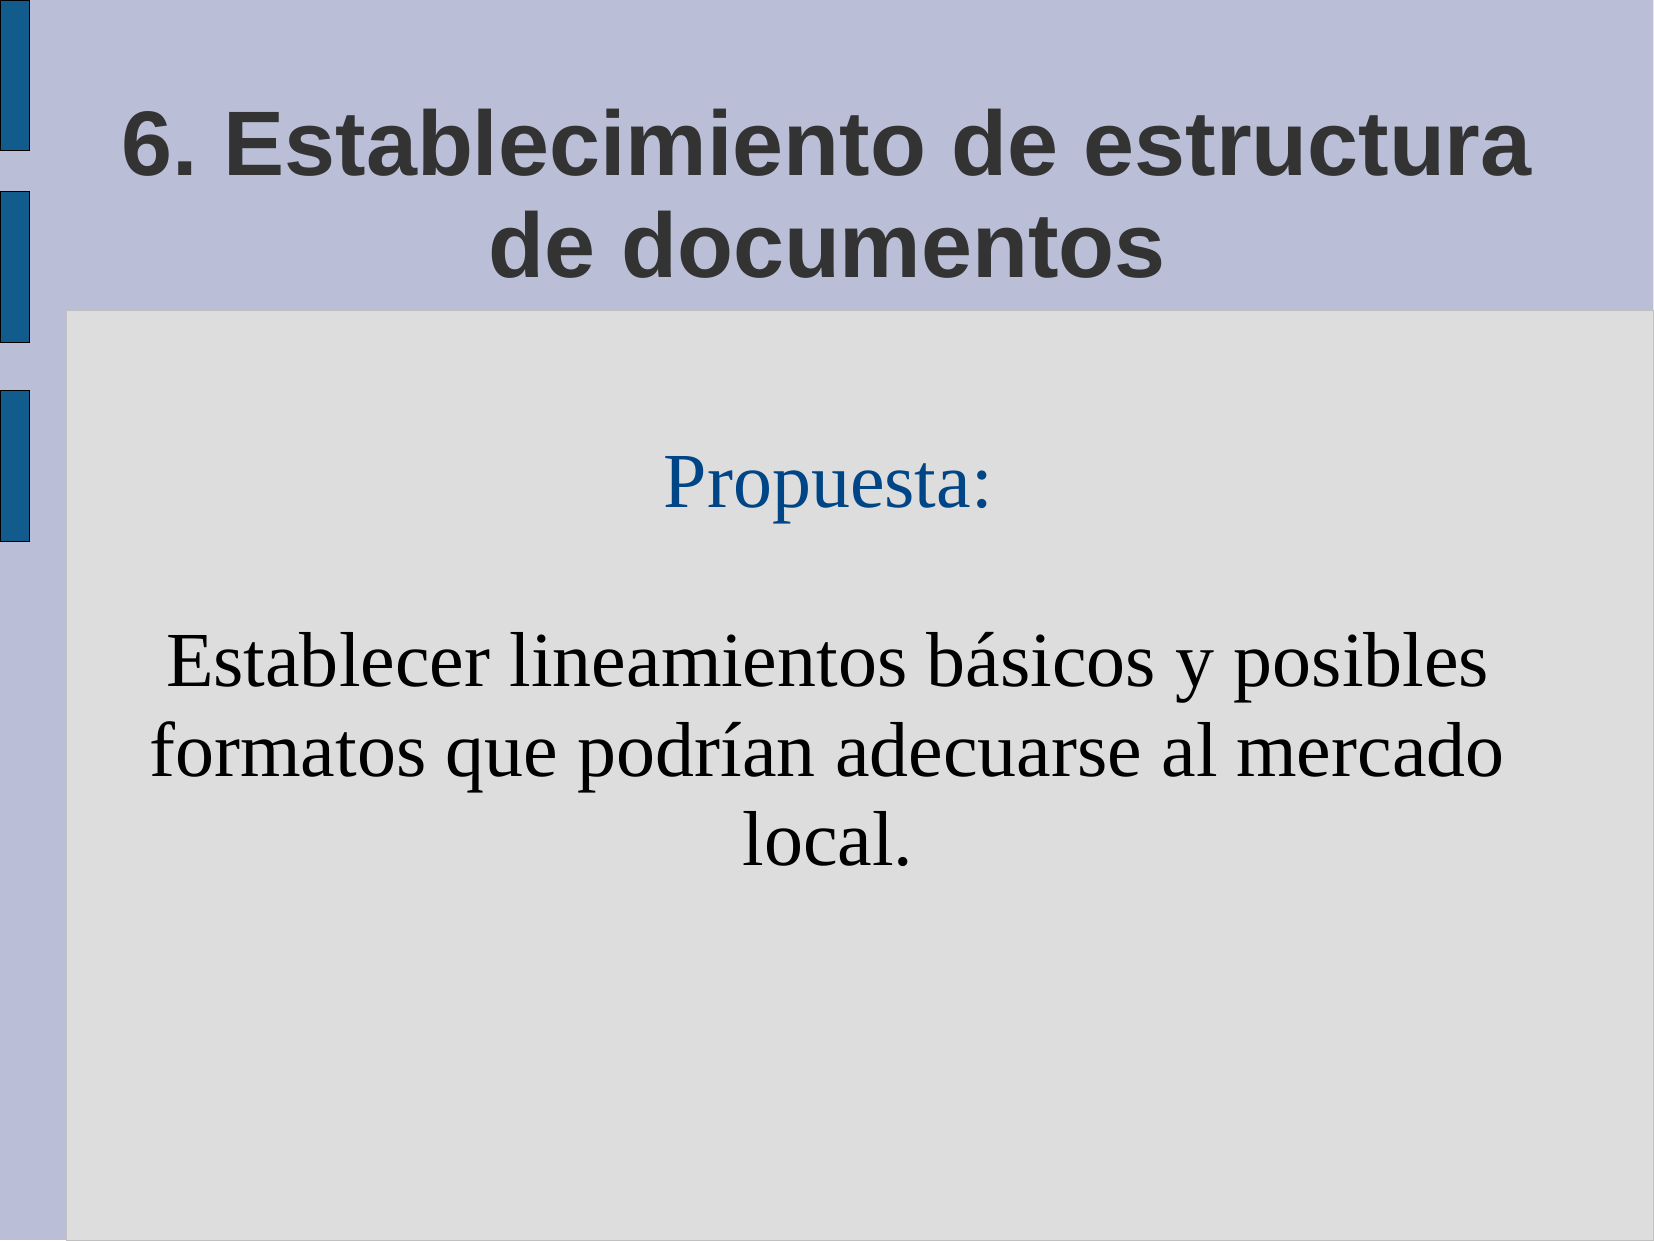

# 6. Establecimiento de estructura de documentos